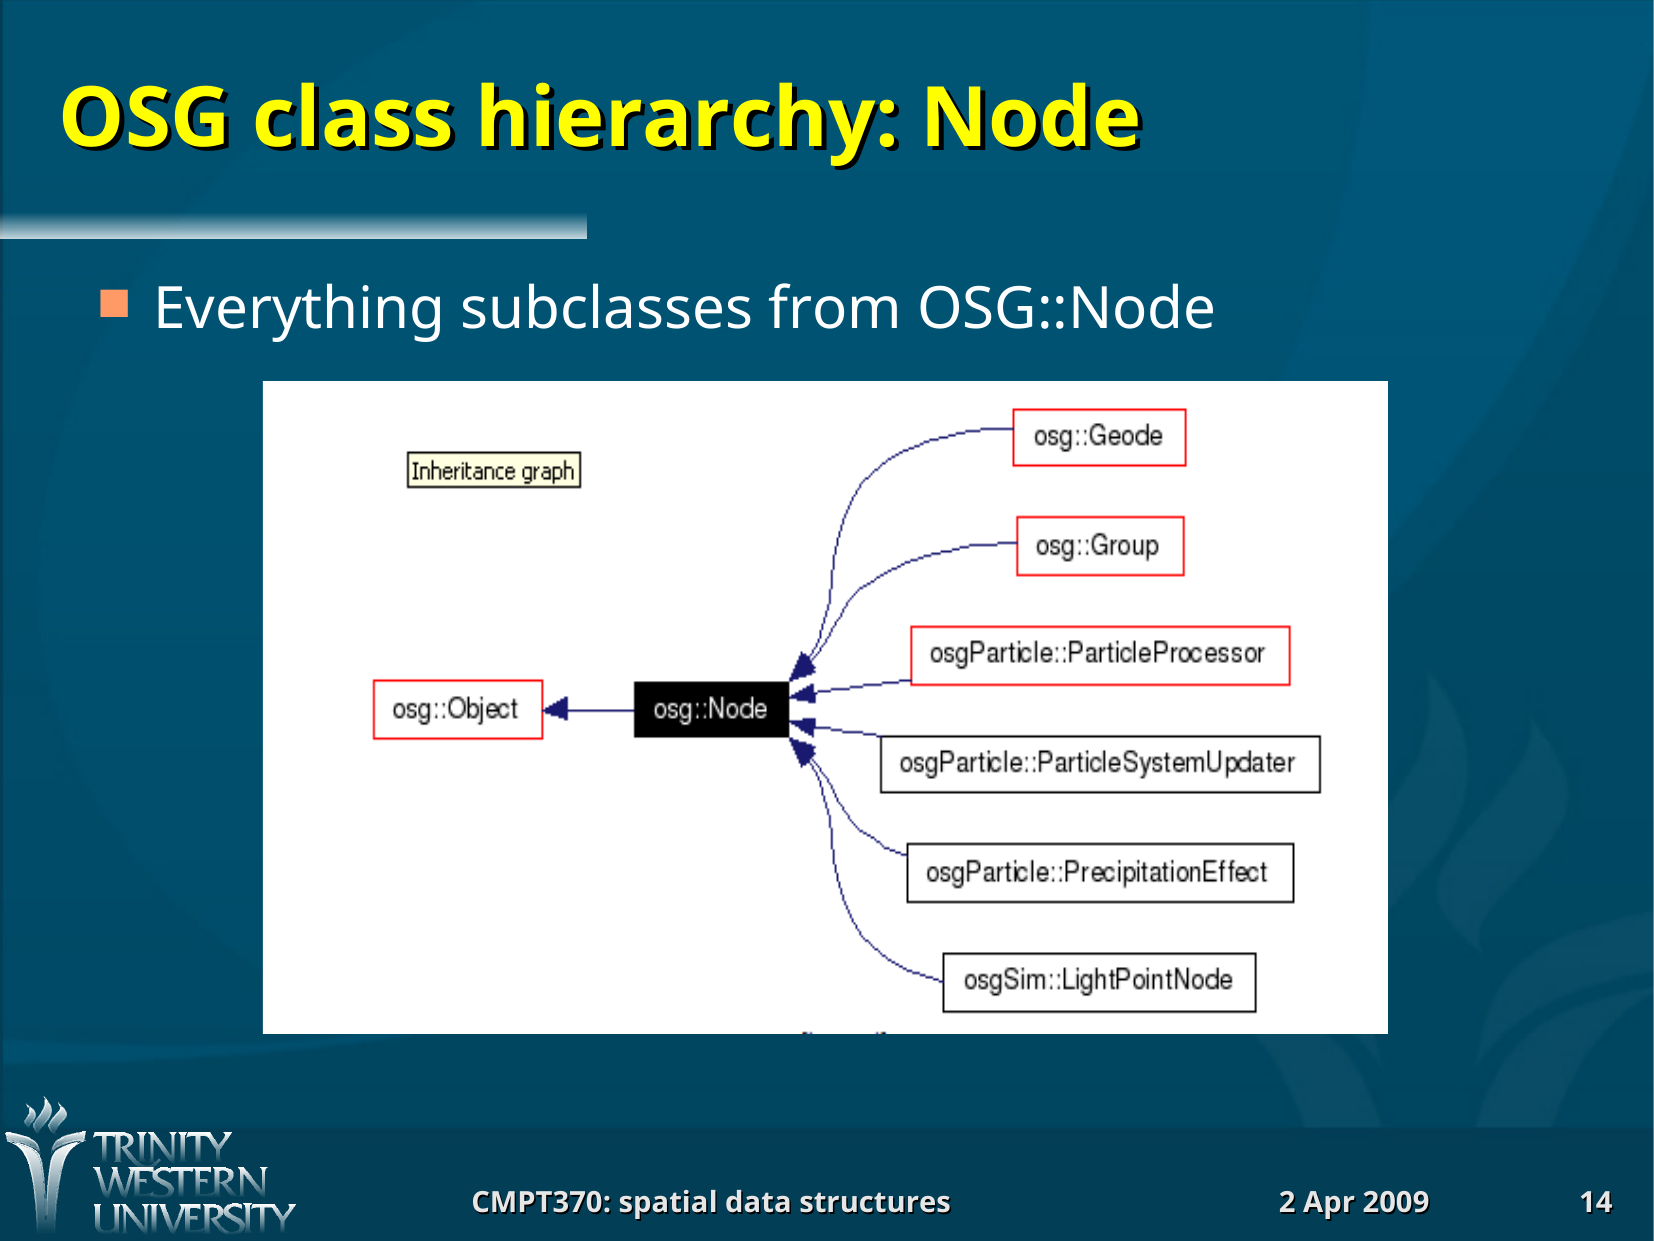

# OSG class hierarchy: Node
Everything subclasses from OSG::Node
CMPT370: spatial data structures
2 Apr 2009
14